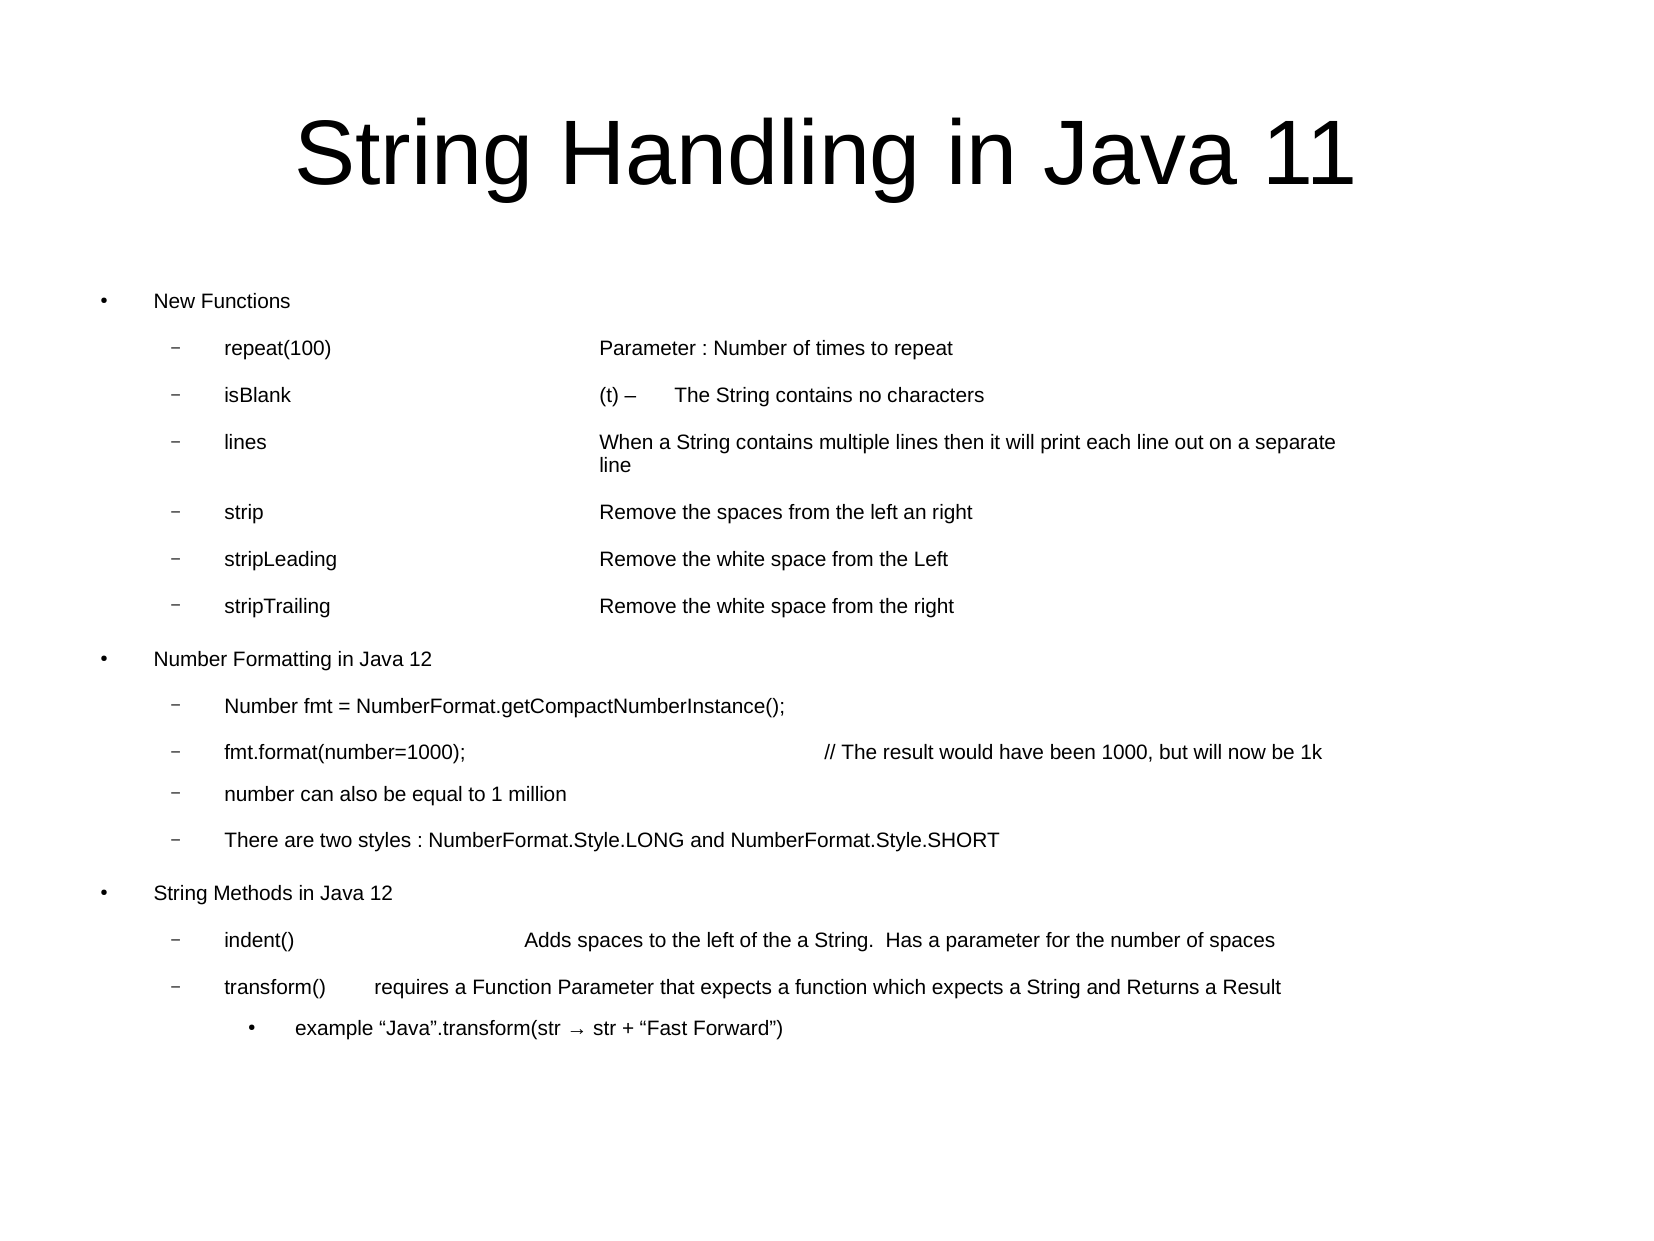

# String Handling in Java 11
New Functions
repeat(100)				Parameter : Number of times to repeat
isBlank					(t) – 	The String contains no characters
lines					When a String contains multiple lines then it will print each line out on a separate
					line
strip					Remove the spaces from the left an right
stripLeading				Remove the white space from the Left
stripTrailing				Remove the white space from the right
Number Formatting in Java 12
Number fmt = NumberFormat.getCompactNumberInstance();
fmt.format(number=1000); 					// The result would have been 1000, but will now be 1k
number can also be equal to 1 million
There are two styles : NumberFormat.Style.LONG and NumberFormat.Style.SHORT
String Methods in Java 12
indent() 			Adds spaces to the left of the a String. Has a parameter for the number of spaces
transform()	requires a Function Parameter that expects a function which expects a String and Returns a Result
example “Java”.transform(str → str + “Fast Forward”)